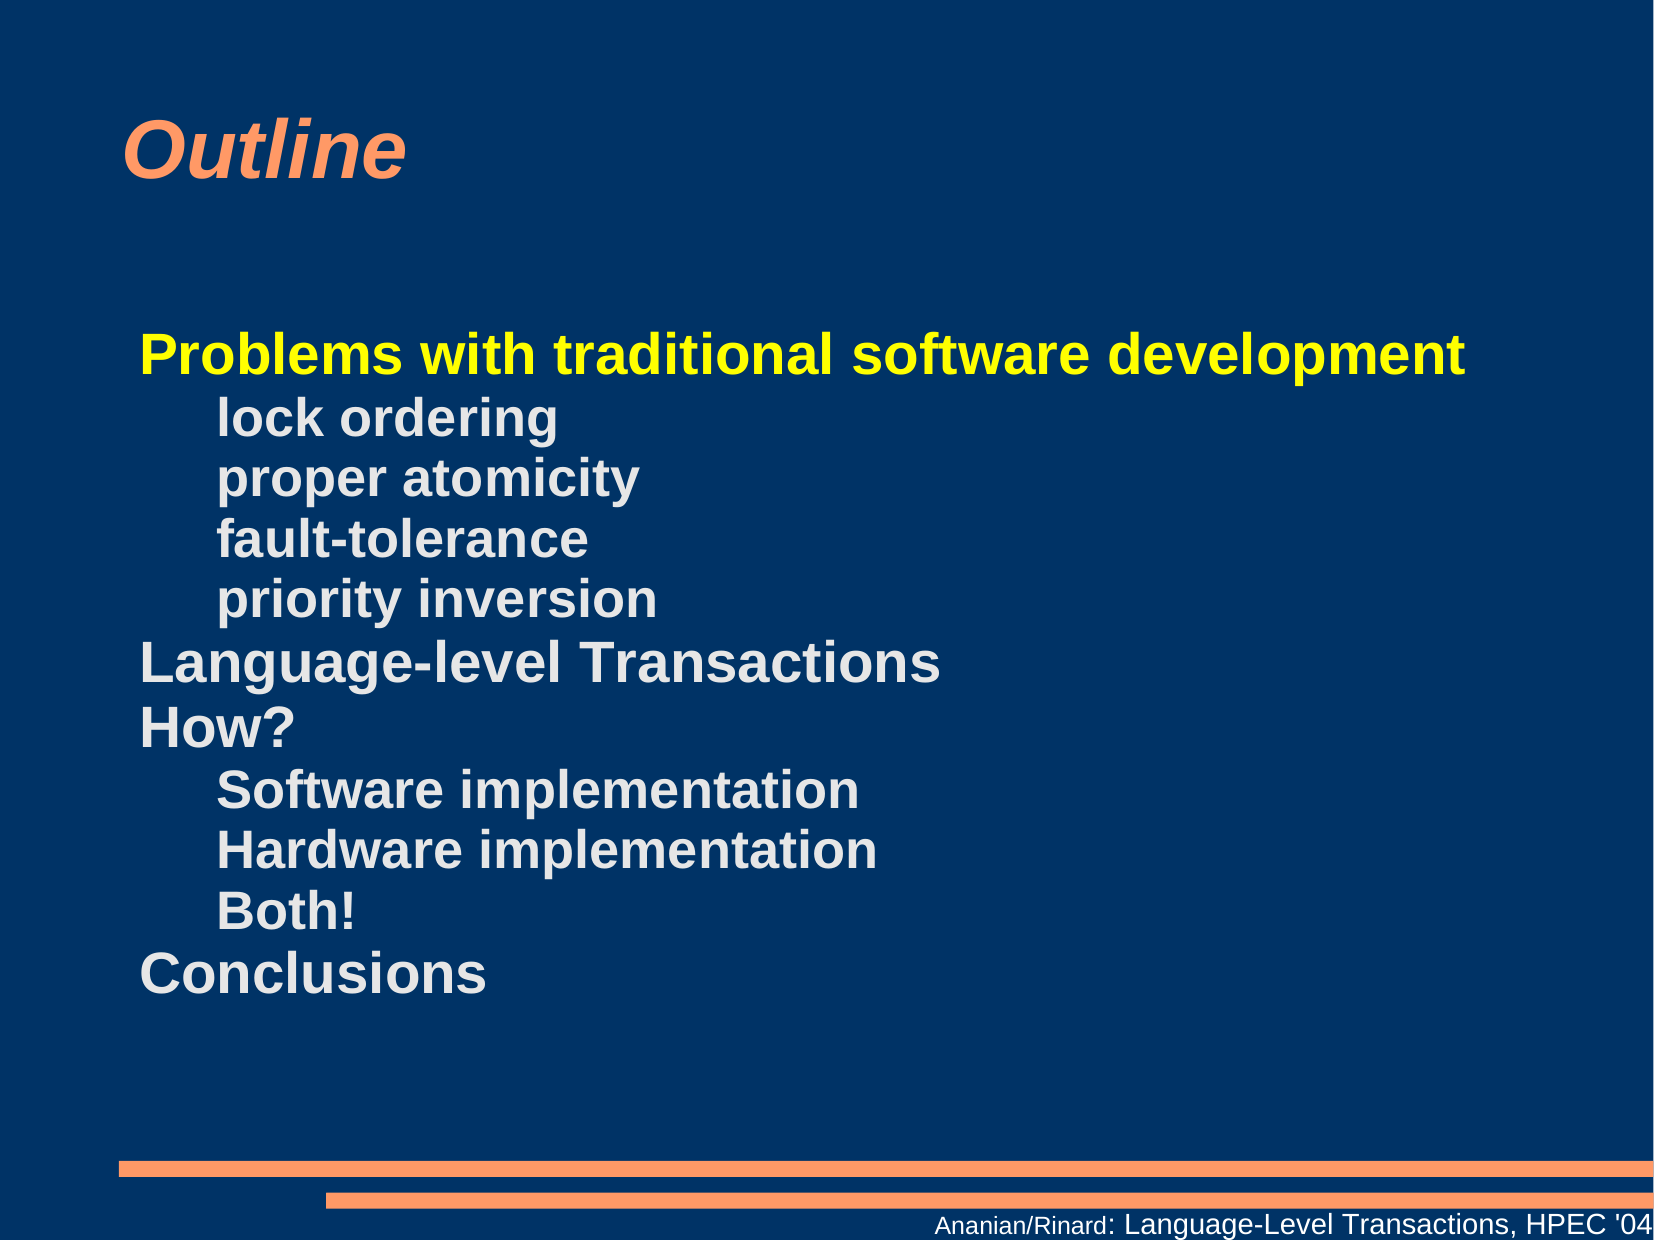

# Outline
Problems with traditional software development
lock ordering
proper atomicity
fault-tolerance
priority inversion
Language-level Transactions
How?
Software implementation
Hardware implementation
Both!
Conclusions